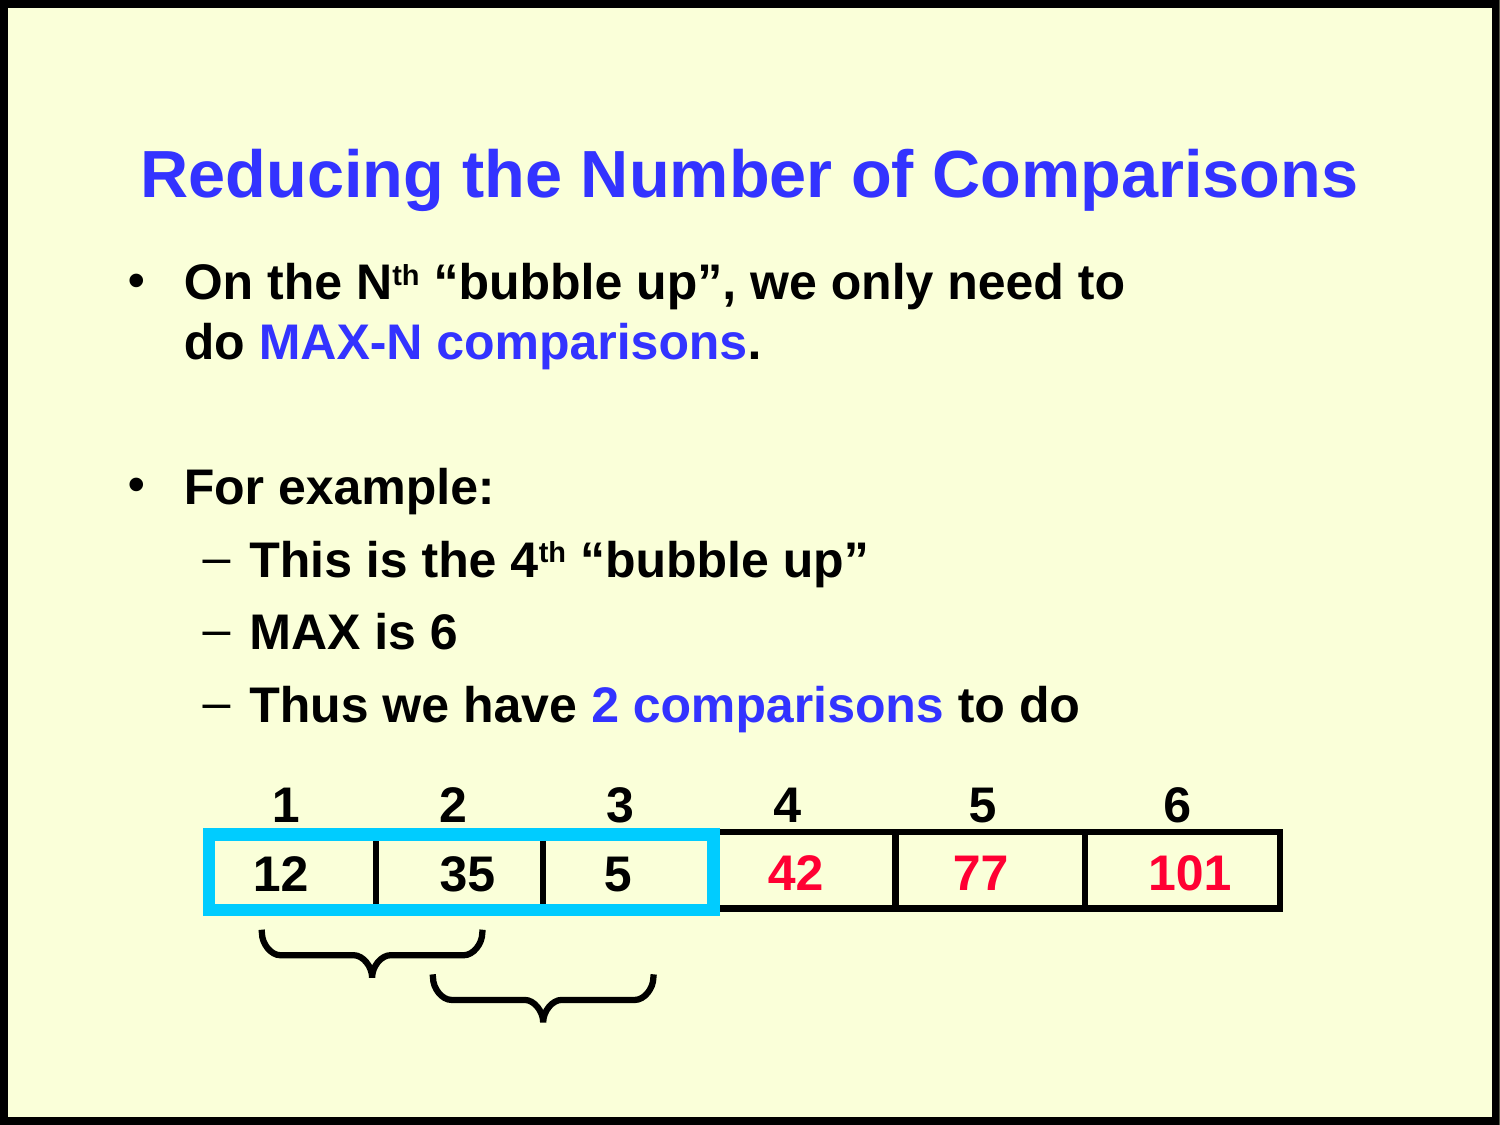

# Reducing the Number of Comparisons
On the Nth “bubble up”, we only need to
do MAX-N comparisons.
For example:
This is the 4th “bubble up”
MAX is 6
Thus we have 2 comparisons to do
1 2 3 4 5 6
42
 77
 101
12
 35
 5